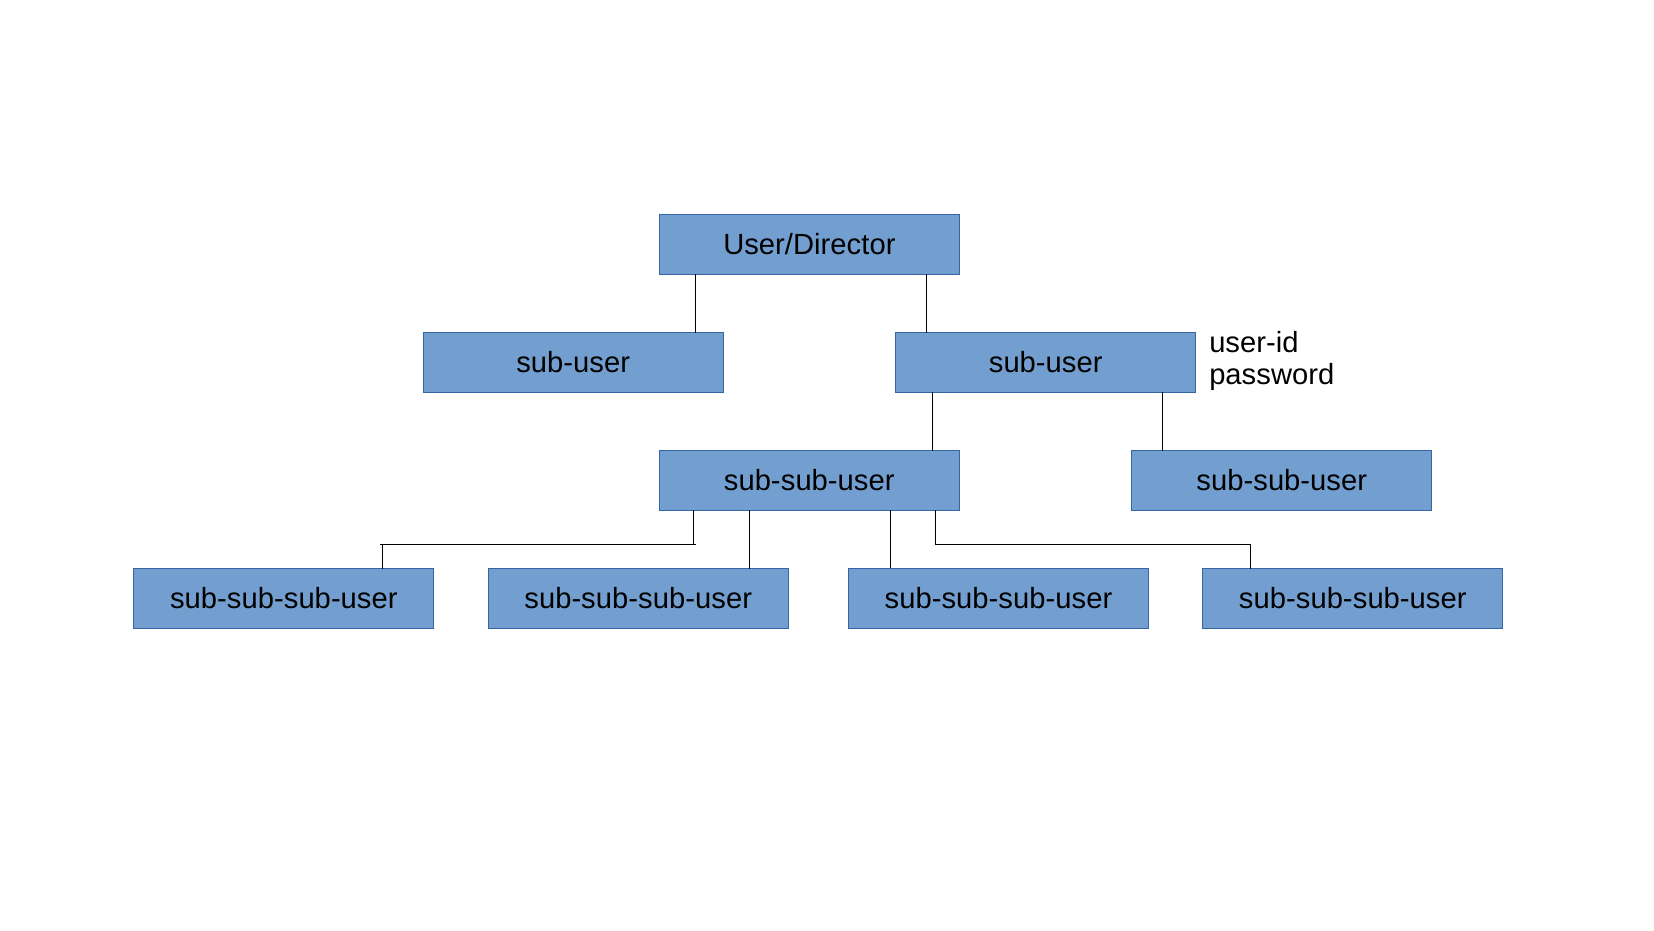

User/Director
user-id
password
sub-user
sub-user
sub-sub-user
sub-sub-user
sub-sub-sub-user
sub-sub-sub-user
sub-sub-sub-user
sub-sub-sub-user